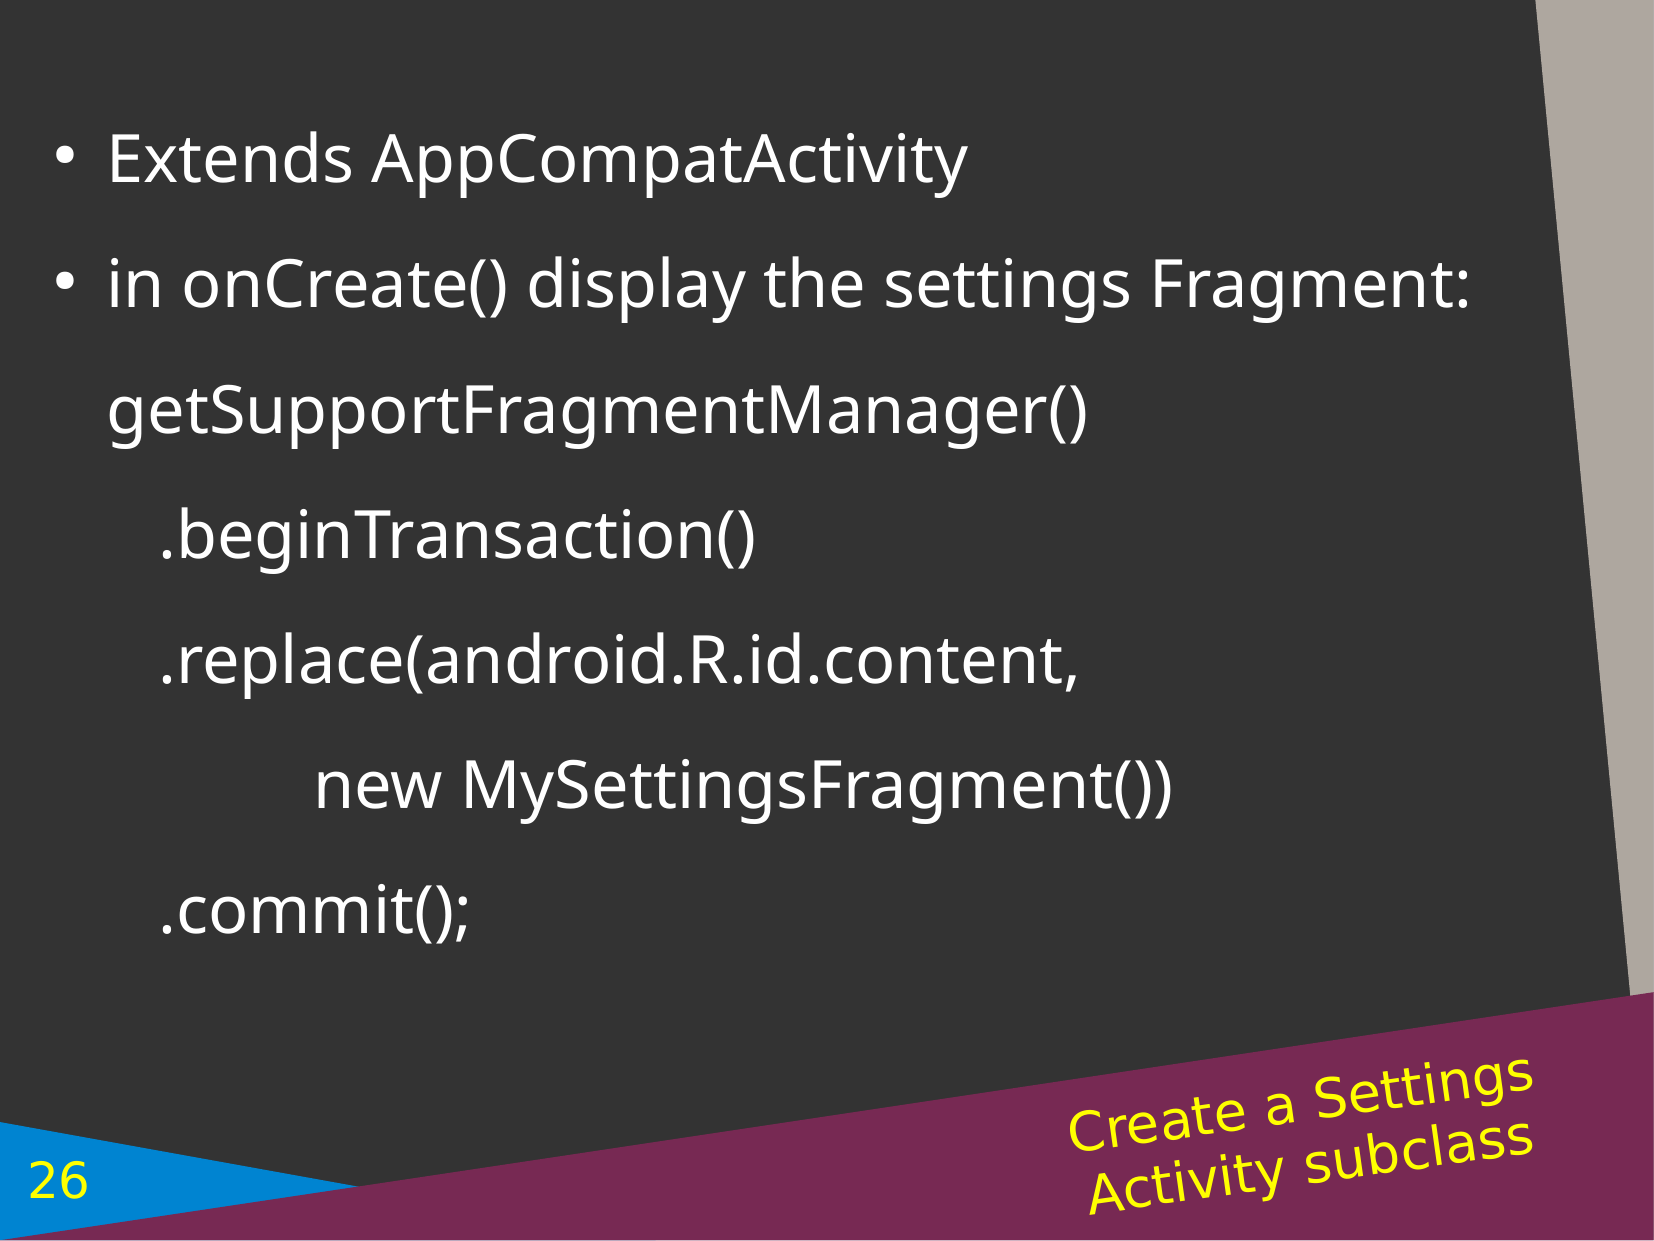

Extends AppCompatActivity
in onCreate() display the settings Fragment:
getSupportFragmentManager()
 .beginTransaction()
 .replace(android.R.id.content,
 new MySettingsFragment())
 .commit();
# Create a Settings Activity subclass
26